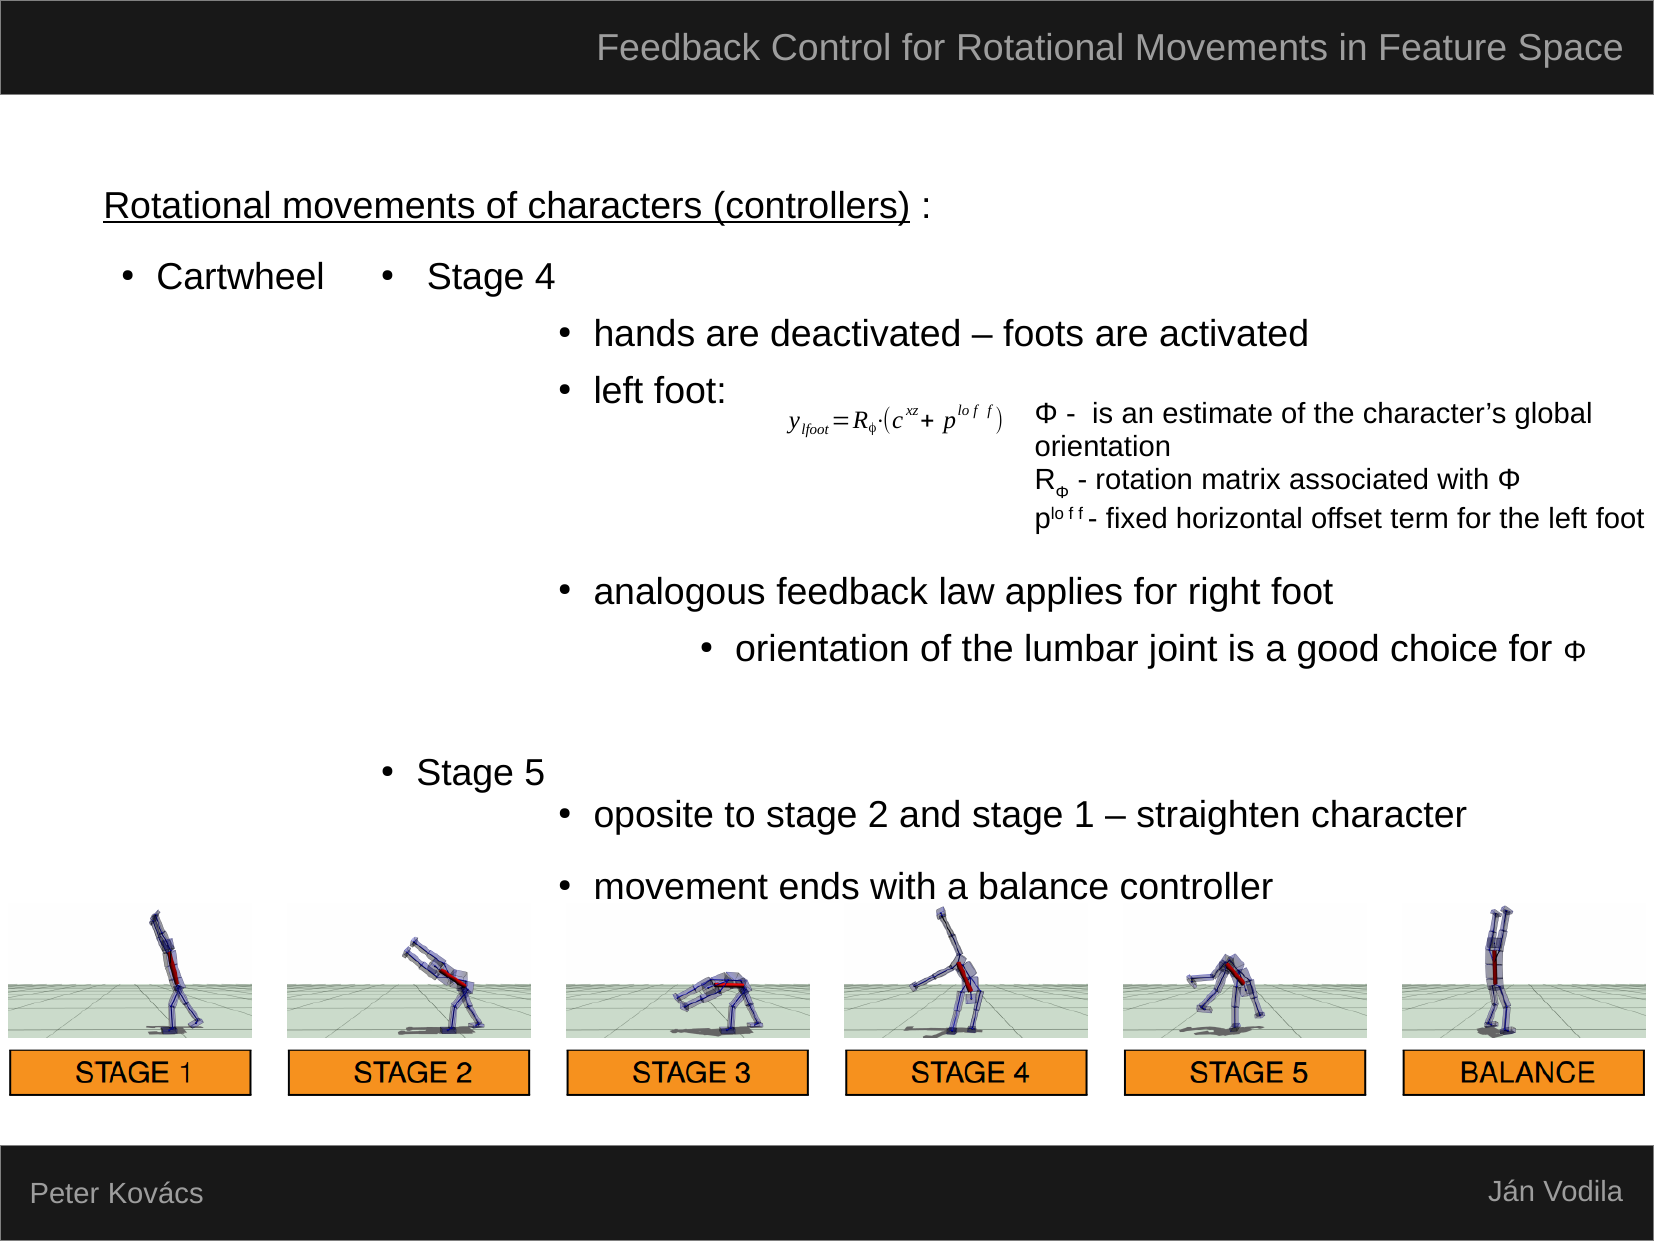

# Feedback Control for Rotational Movements in Feature Space
Rotational movements of characters (controllers) :
Cartwheel
 Stage 4
hands are deactivated – foots are activated
left foot:
analogous feedback law applies for right foot
orientation of the lumbar joint is a good choice for Φ
Φ - is an estimate of the character’s global orientation
RΦ - rotation matrix associated with Φ
plo f f - fixed horizontal offset term for the left foot
Stage 5
oposite to stage 2 and stage 1 – straighten character
movement ends with a balance controller
Ján Vodila
Peter Kovács